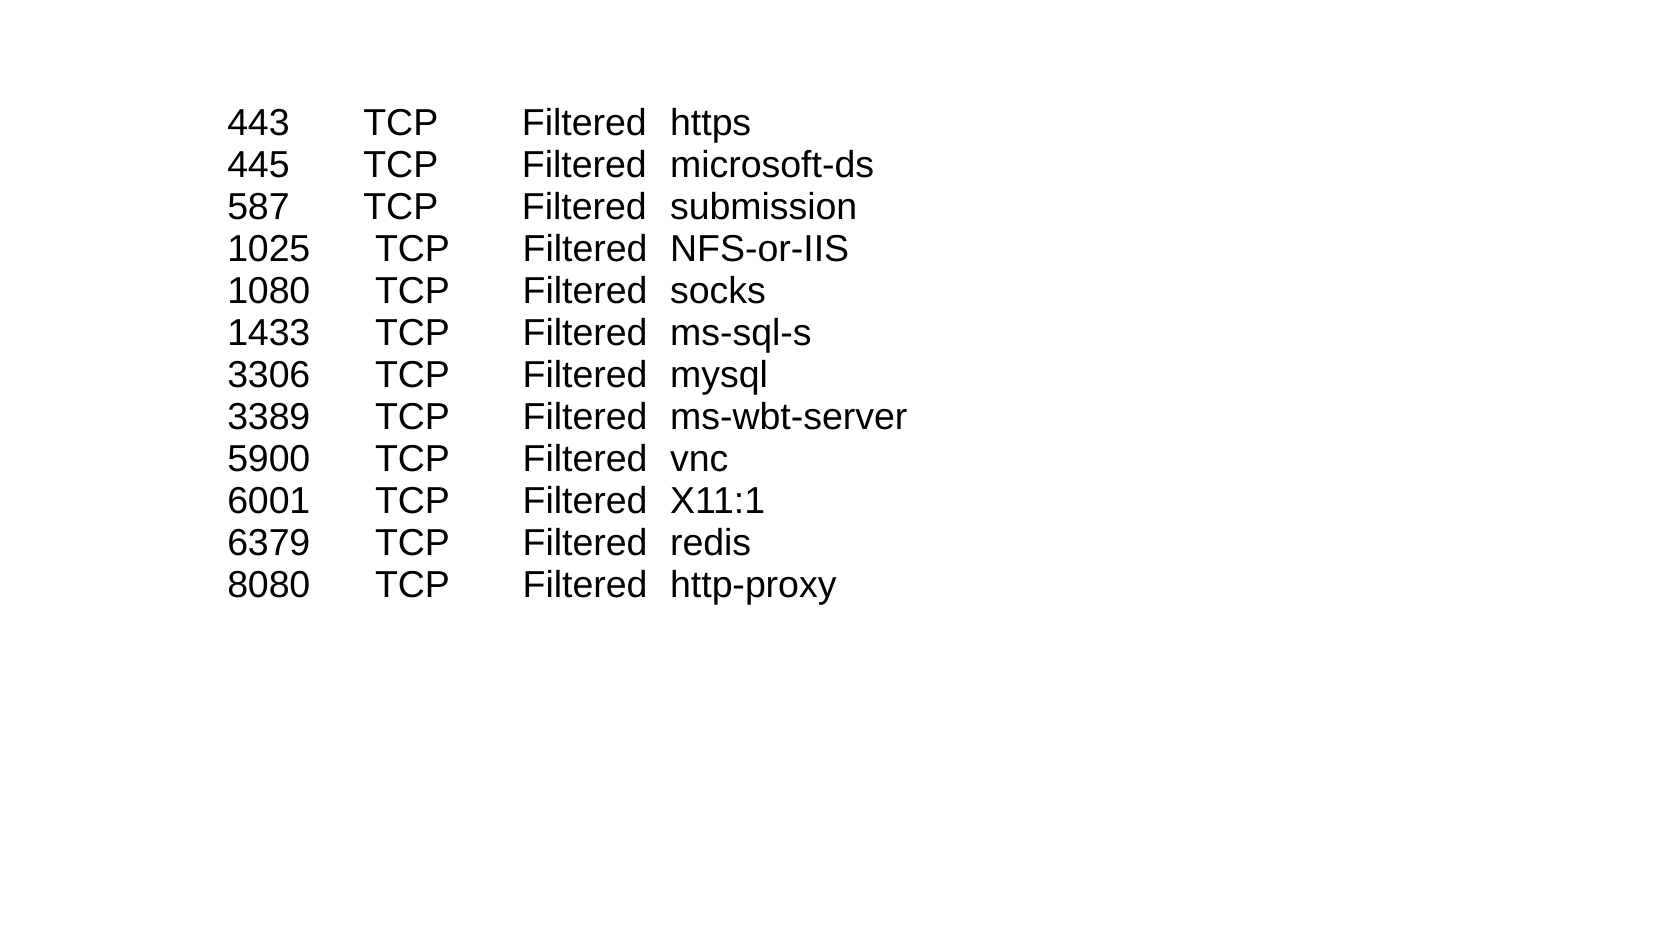

443	 TCP	 Filtered	https
445	 TCP	 Filtered	microsoft-ds
587	 TCP	 Filtered	submission
1025	TCP	Filtered	NFS-or-IIS
1080	TCP	Filtered	socks
1433	TCP	Filtered	ms-sql-s
3306	TCP	Filtered	mysql
3389	TCP	Filtered	ms-wbt-server
5900	TCP	Filtered	vnc
6001	TCP	Filtered	X11:1
6379	TCP	Filtered	redis
8080	TCP	Filtered	http-proxy